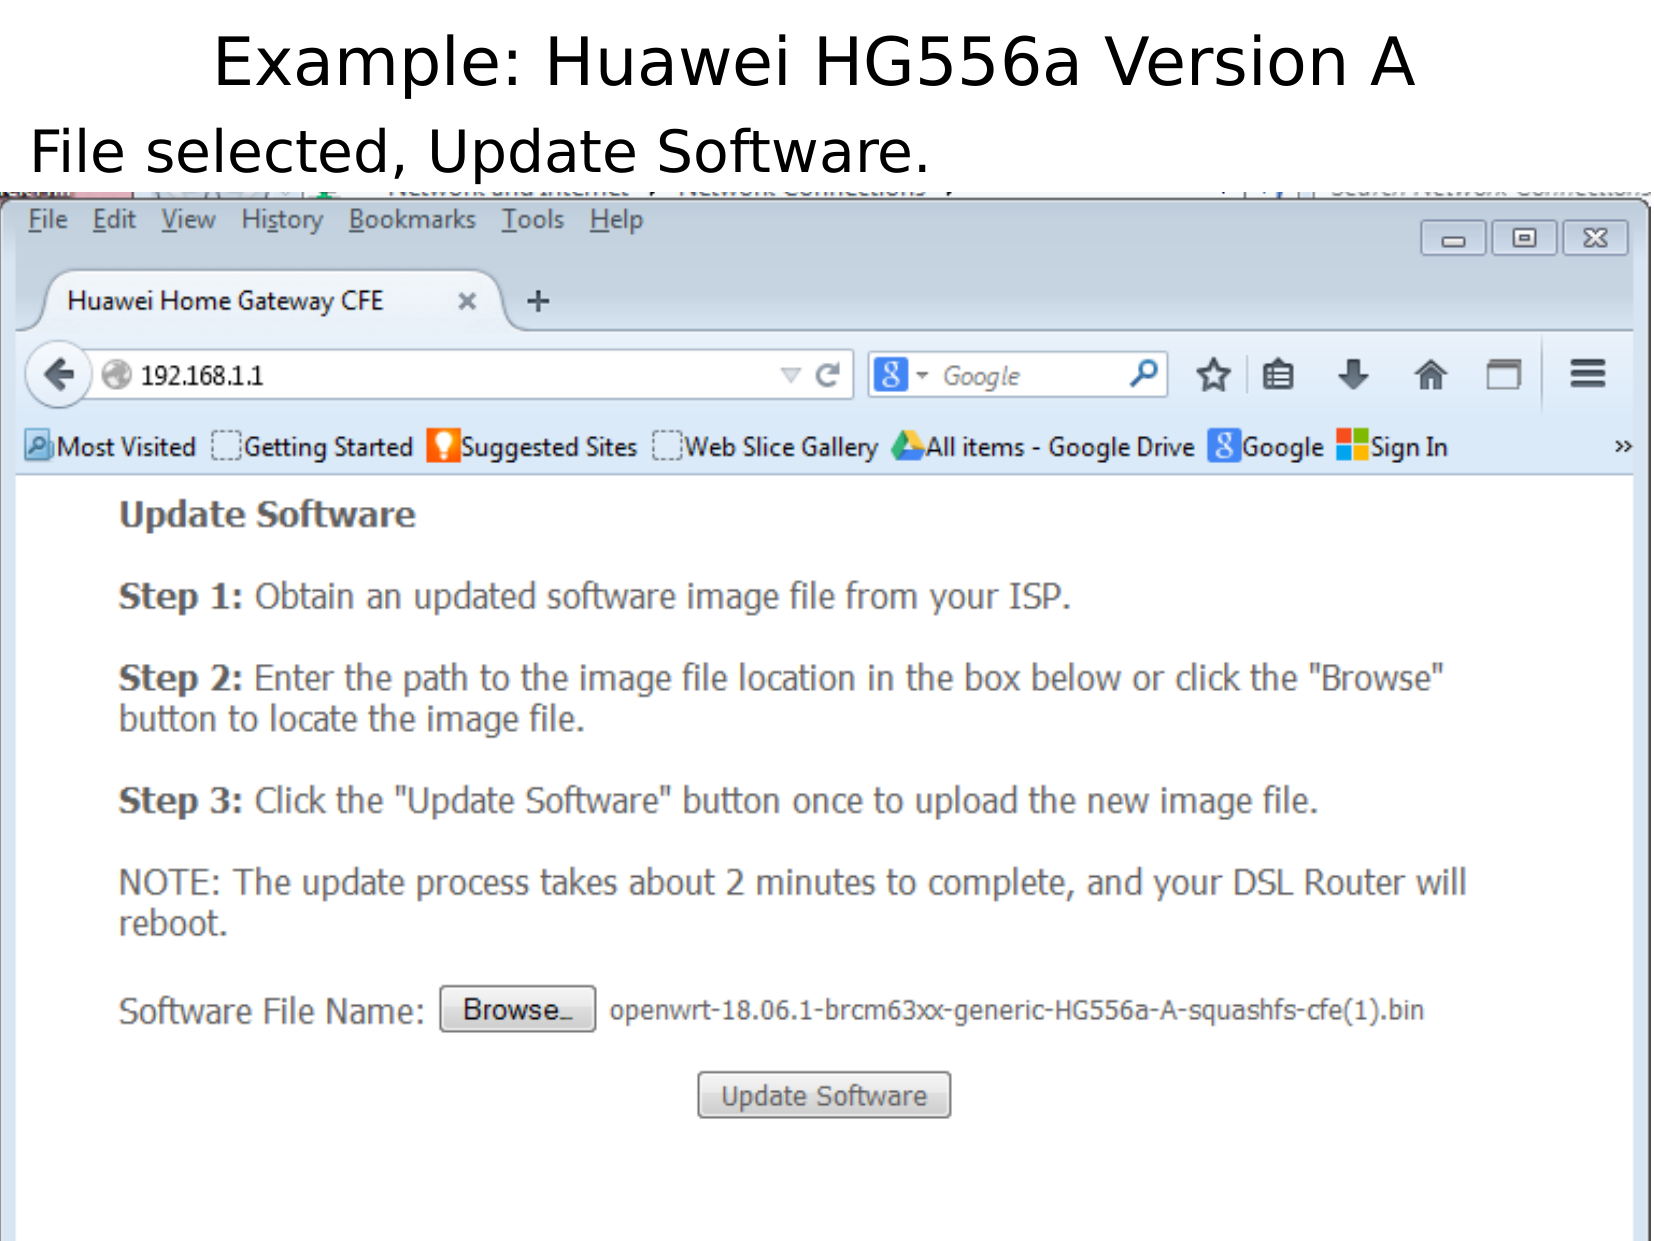

# Example: Huawei HG556a Version A
File selected, Update Software.